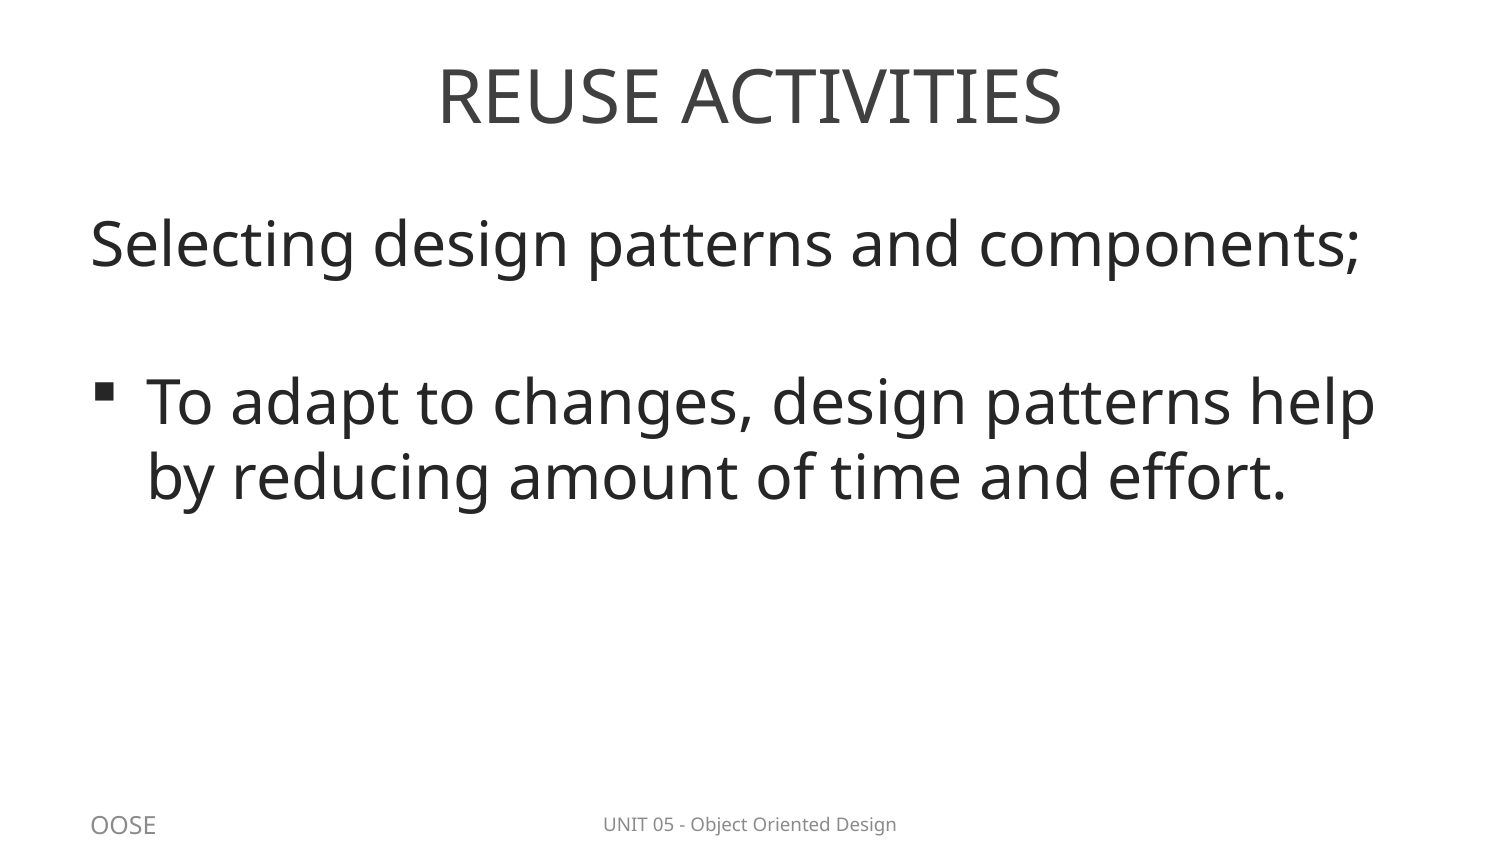

# Reuse activities
Selecting design patterns and components;
To adapt to changes, design patterns help by reducing amount of time and effort.
OOSE
UNIT 05 - Object Oriented Design